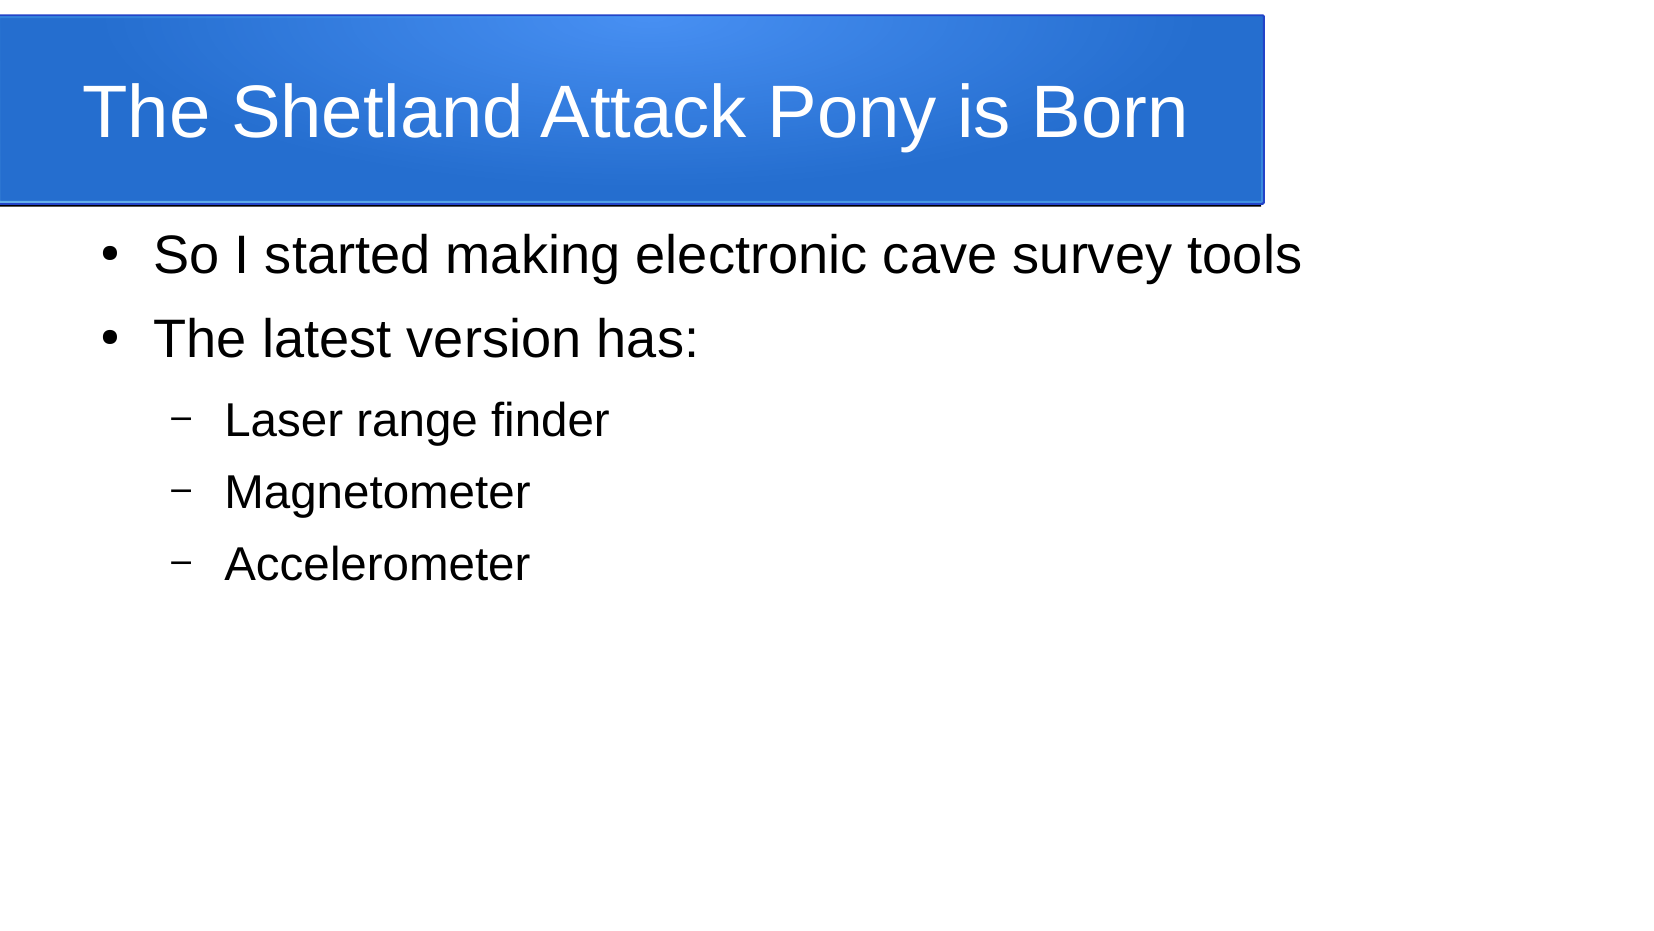

# The Shetland Attack Pony is Born
So I started making electronic cave survey tools
The latest version has:
Laser range finder
Magnetometer
Accelerometer